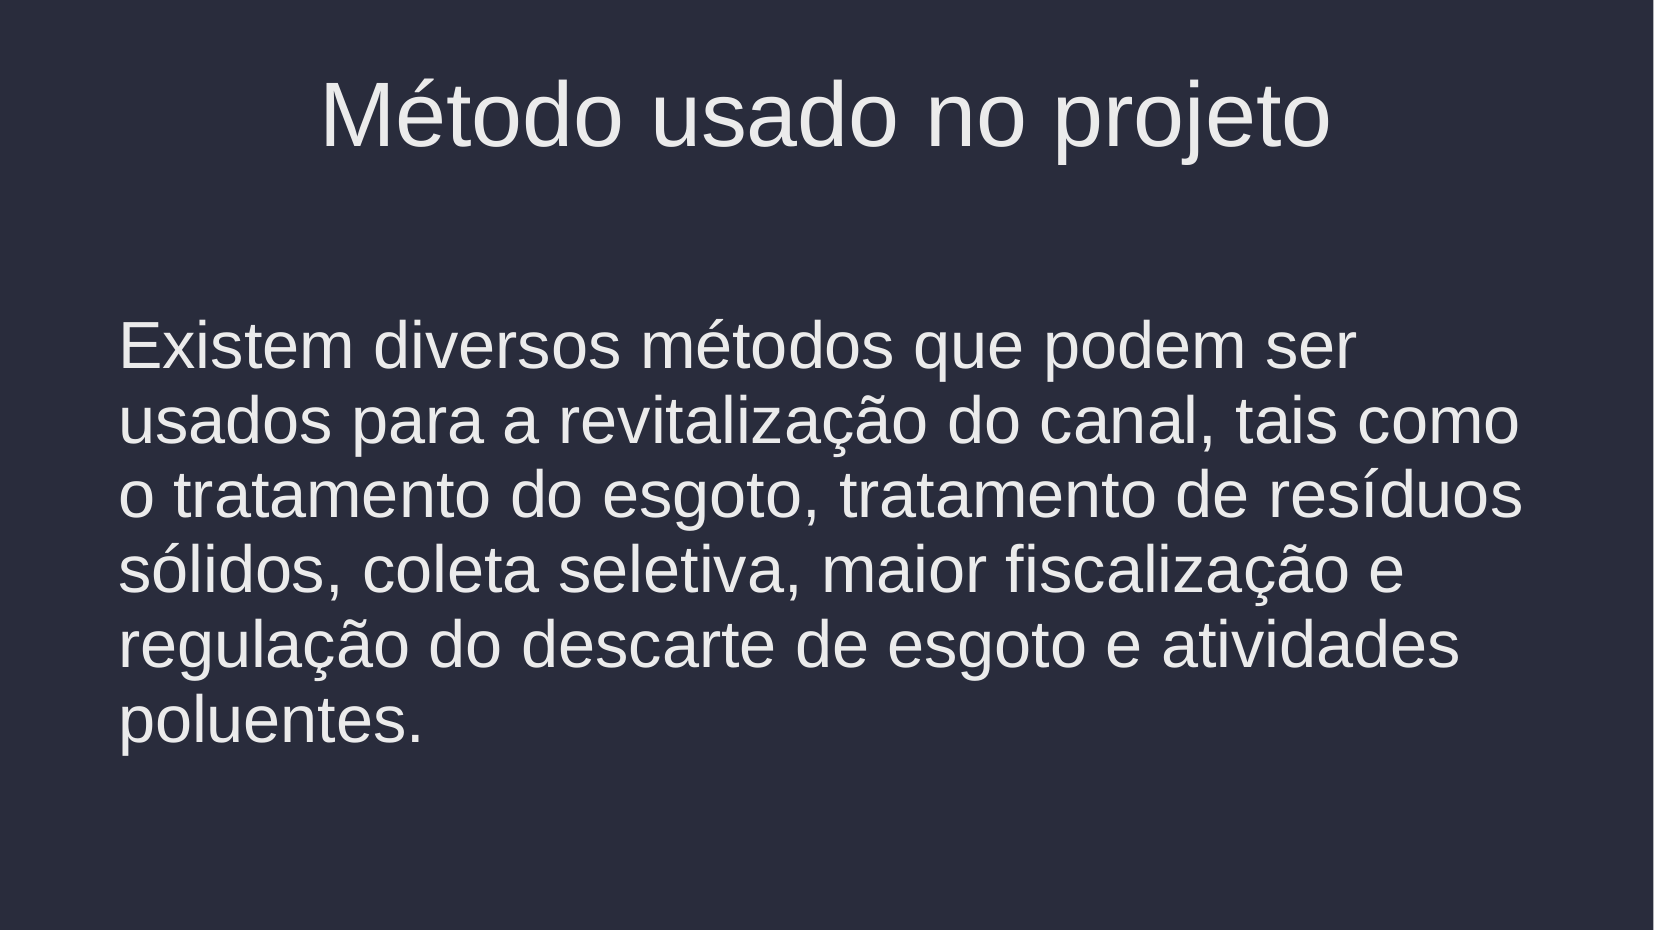

# Método usado no projeto
Existem diversos métodos que podem ser usados para a revitalização do canal, tais como o tratamento do esgoto, tratamento de resíduos sólidos, coleta seletiva, maior fiscalização e regulação do descarte de esgoto e atividades poluentes.